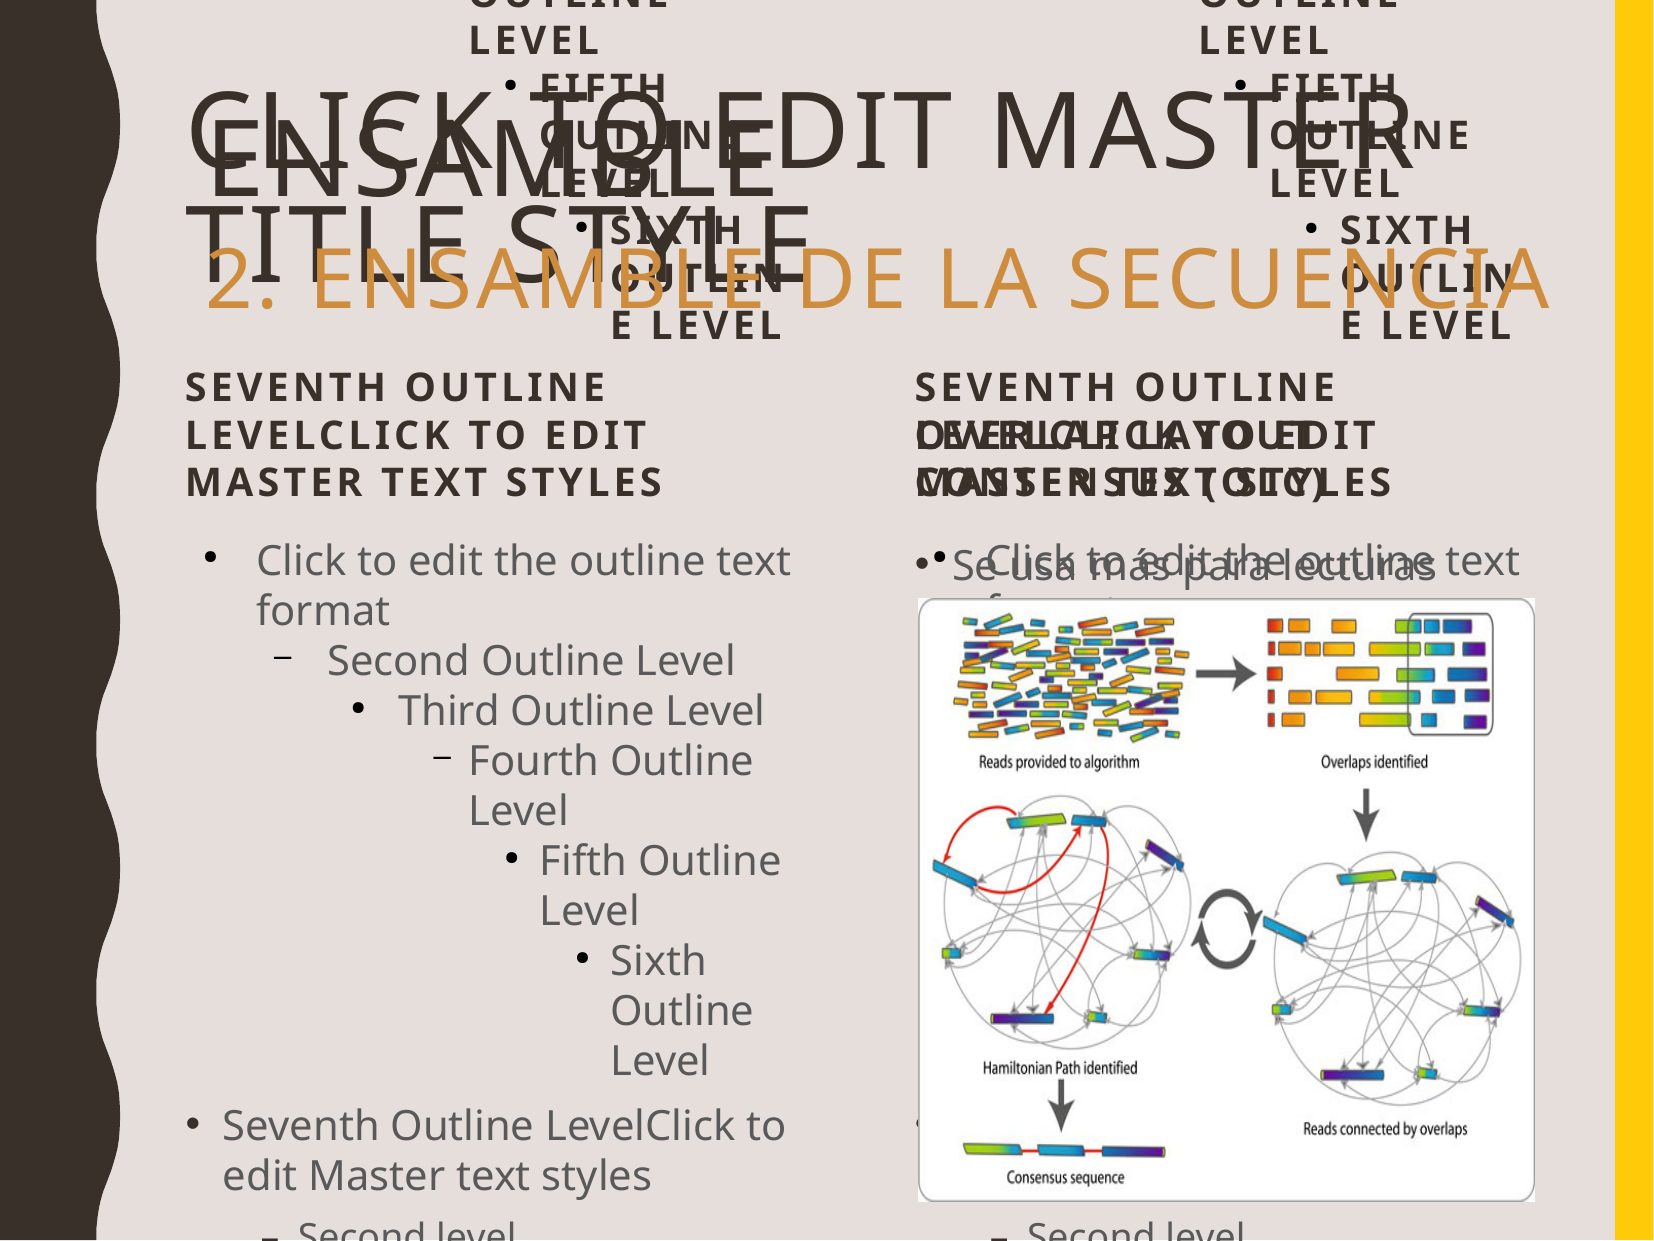

enSAMBLE
2. Ensamble de la secuencia
# Overlap Layout Consensus (olc)
Se usa más para lecturas largas